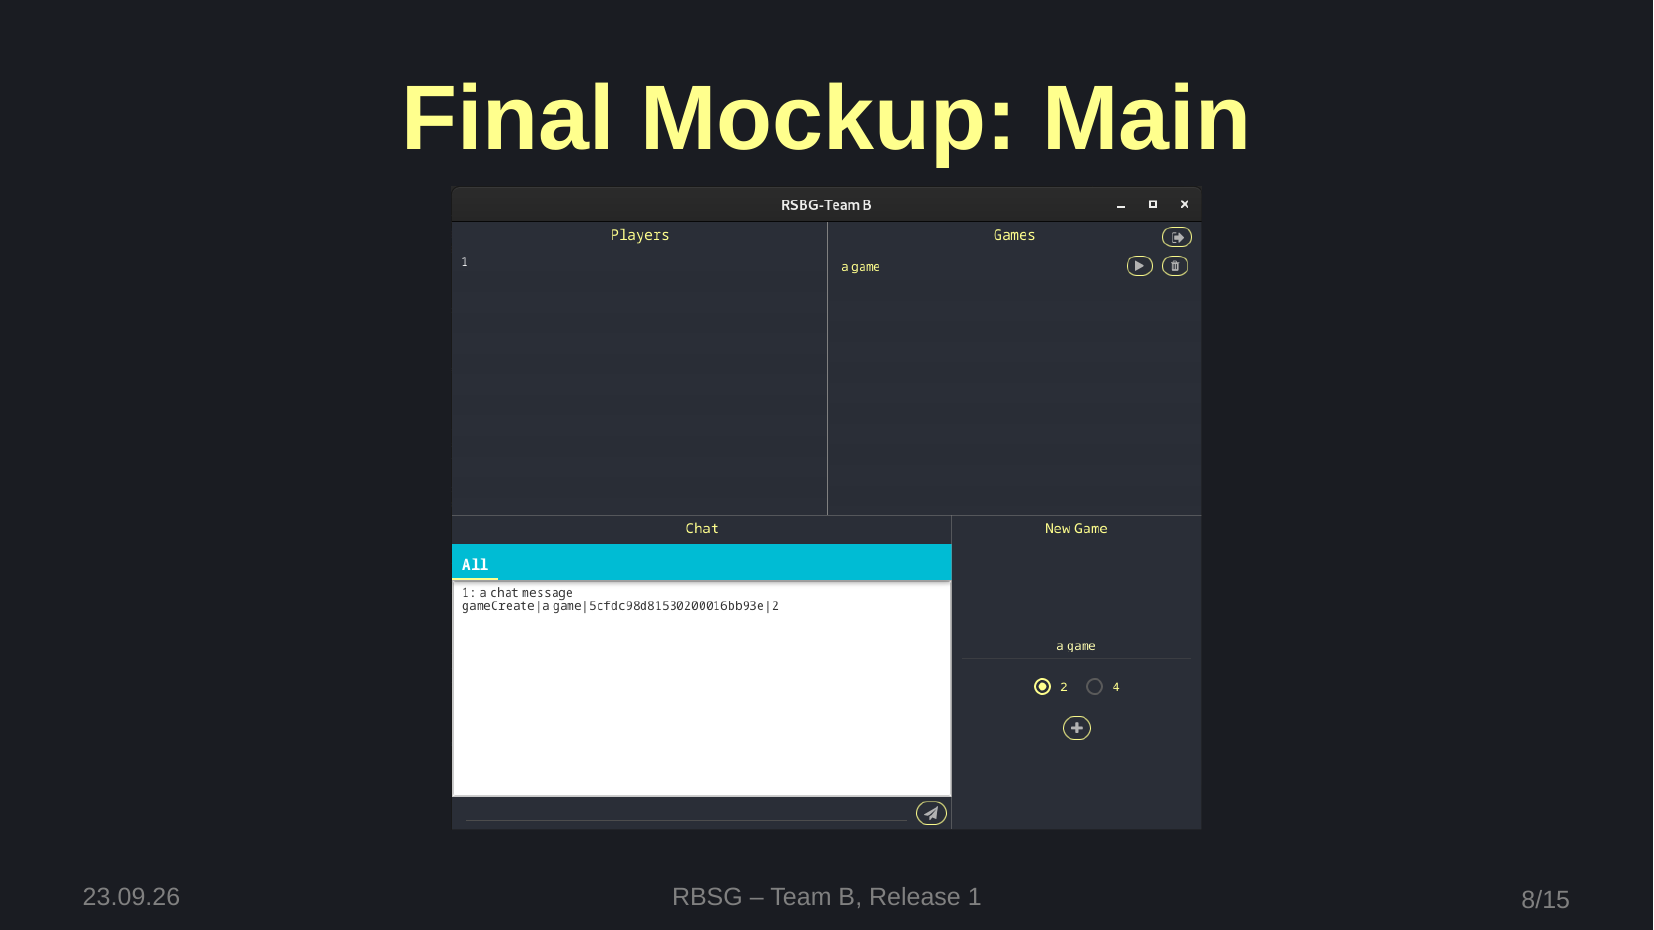

# Final Mockup: Main
RBSG – Team B, Release 1
8